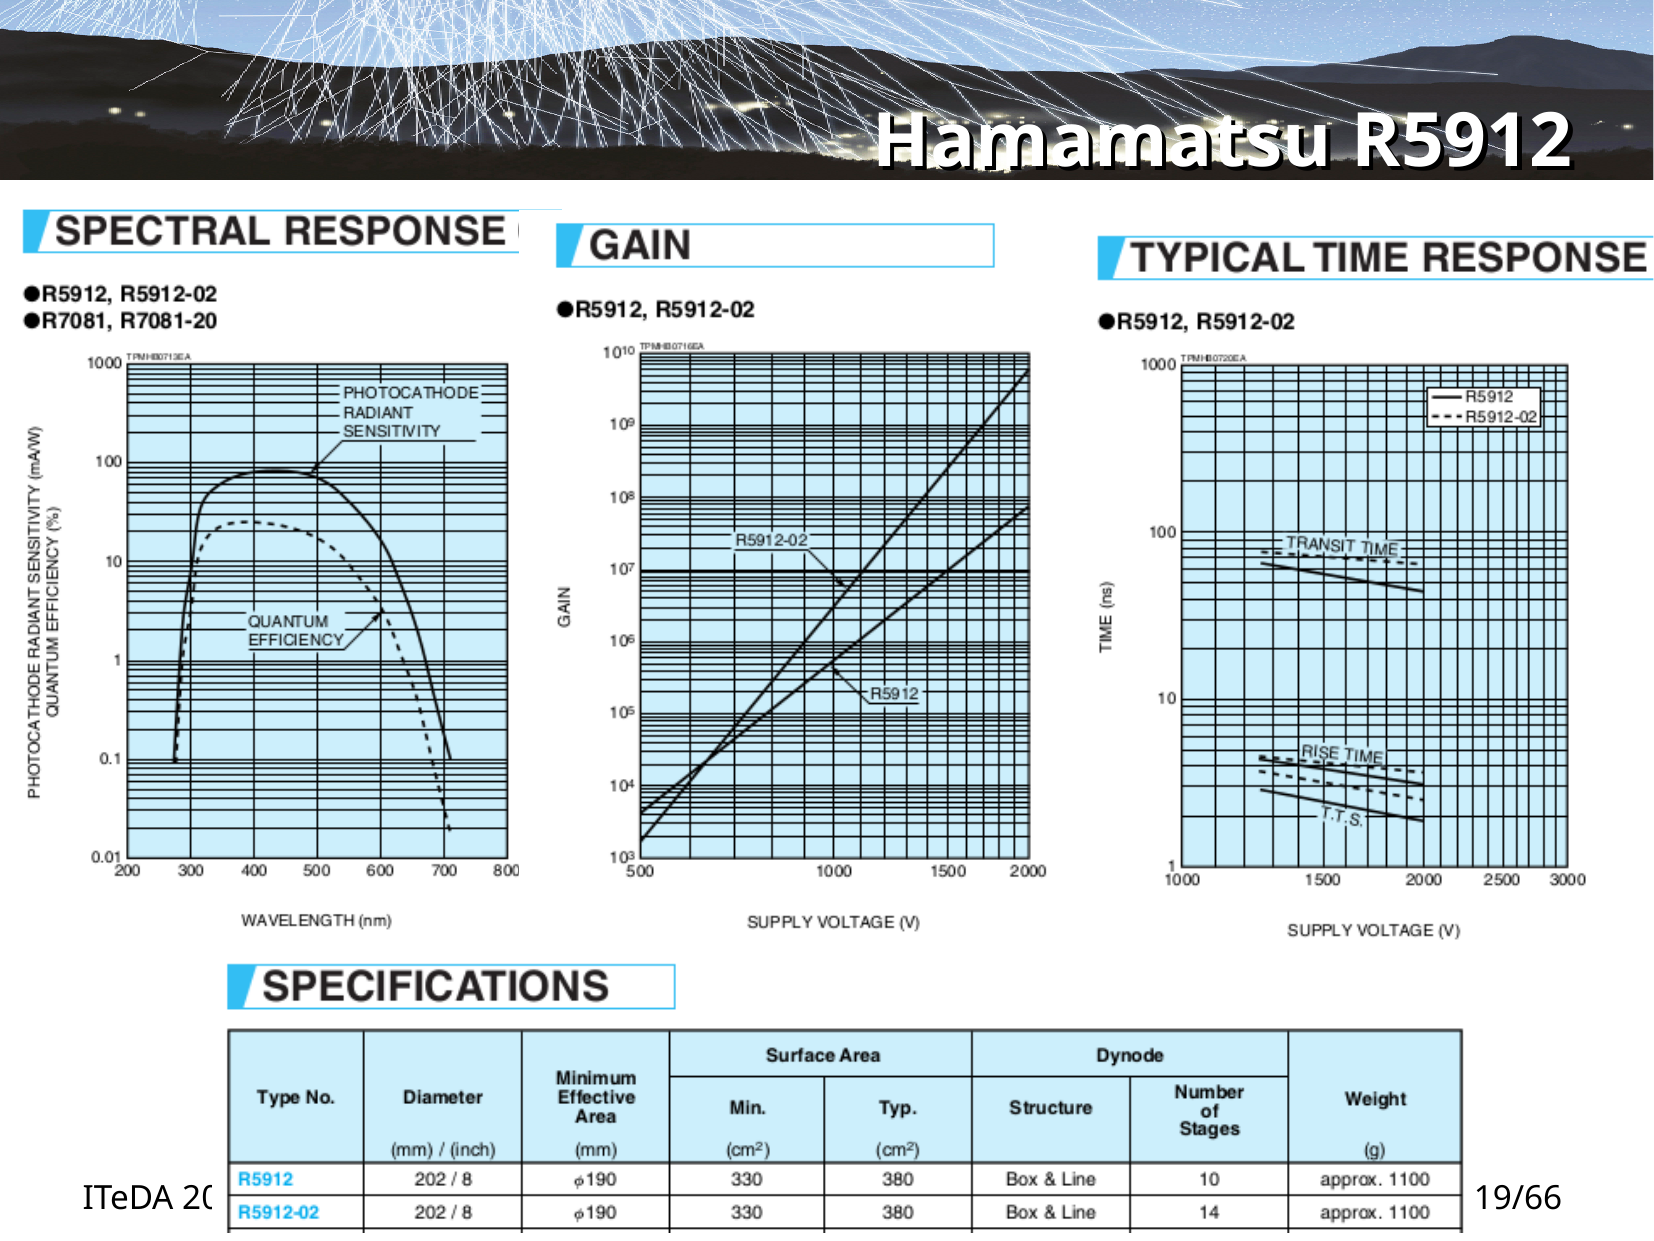

# Hamamatsu R5912
ITeDA 2017
Asorey - AP - U03 Detectores
19